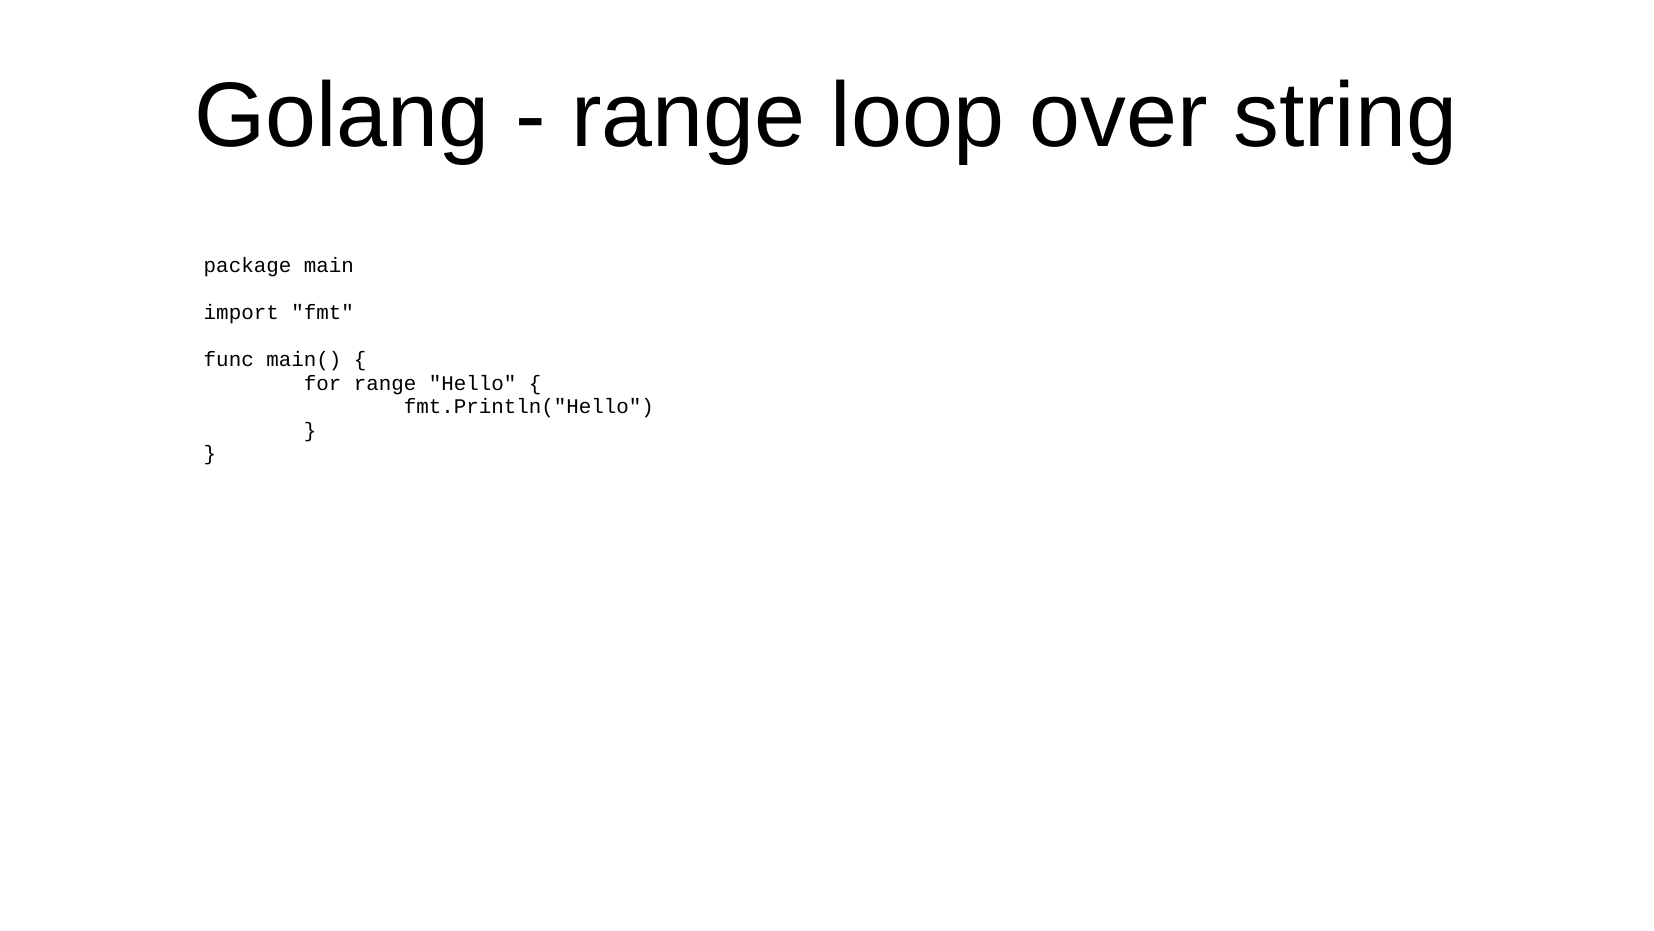

# Golang - range loop over string
package main
import "fmt"
func main() {
 for range "Hello" {
 fmt.Println("Hello")
 }
}